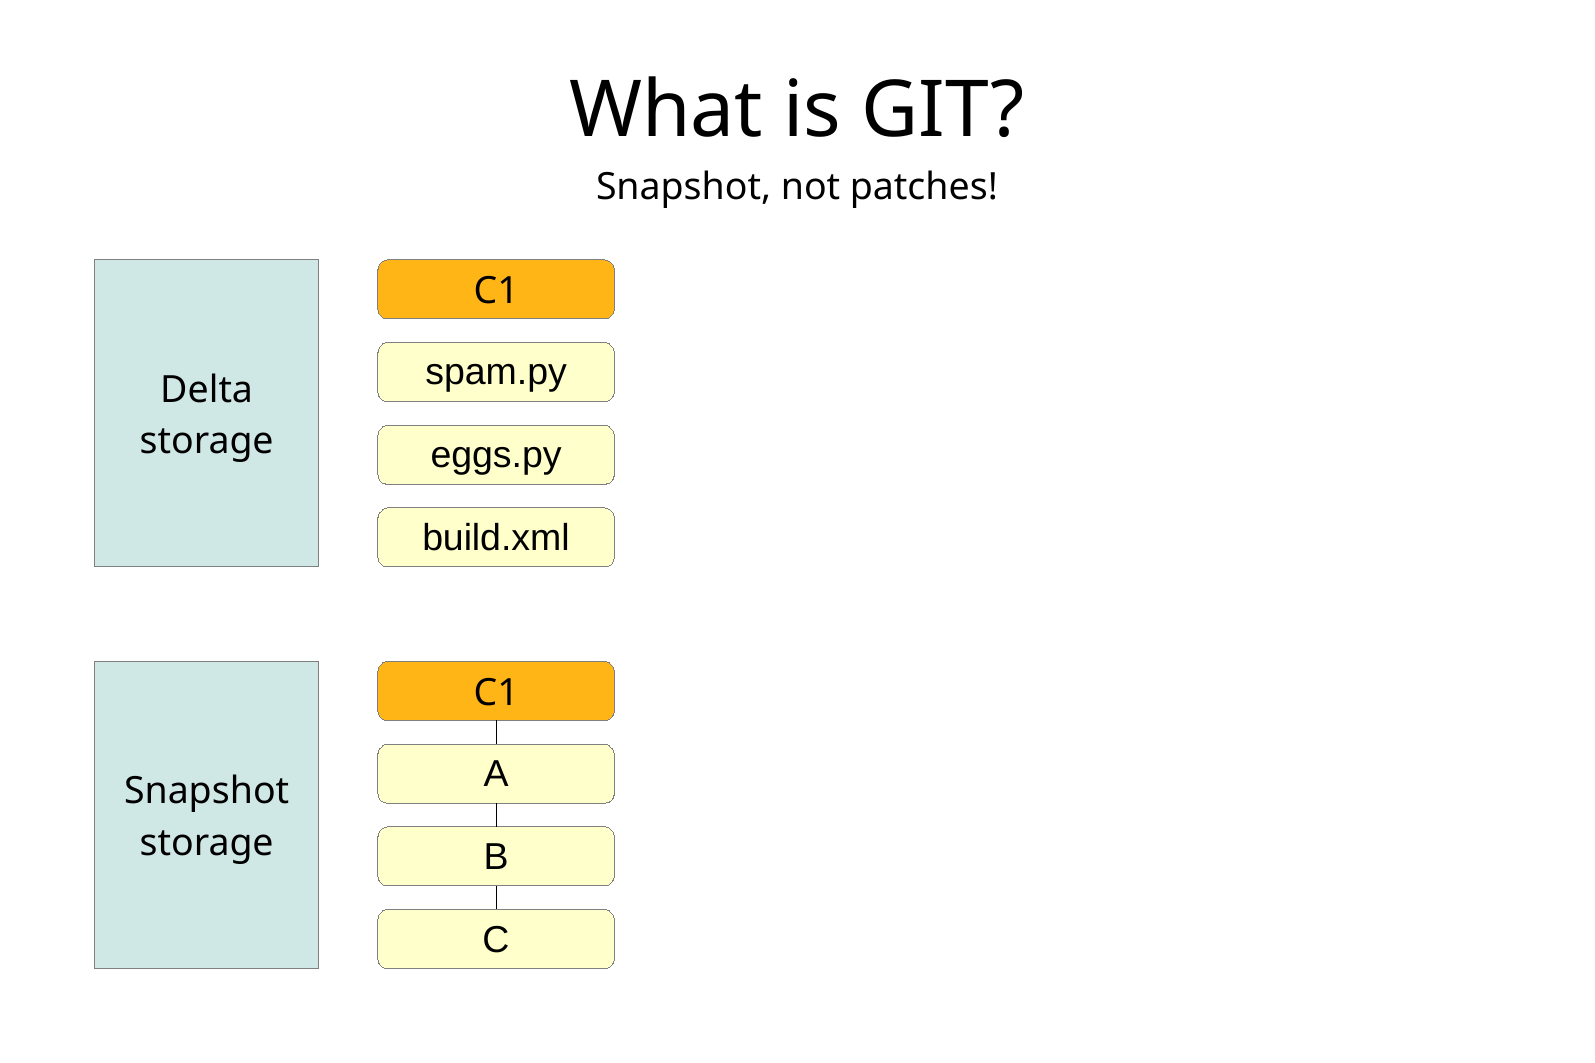

# What is GIT? Snapshot, not patches!
Delta
storage
C1
spam.py
eggs.py
build.xml
Snapshot
storage
C1
A
B
C